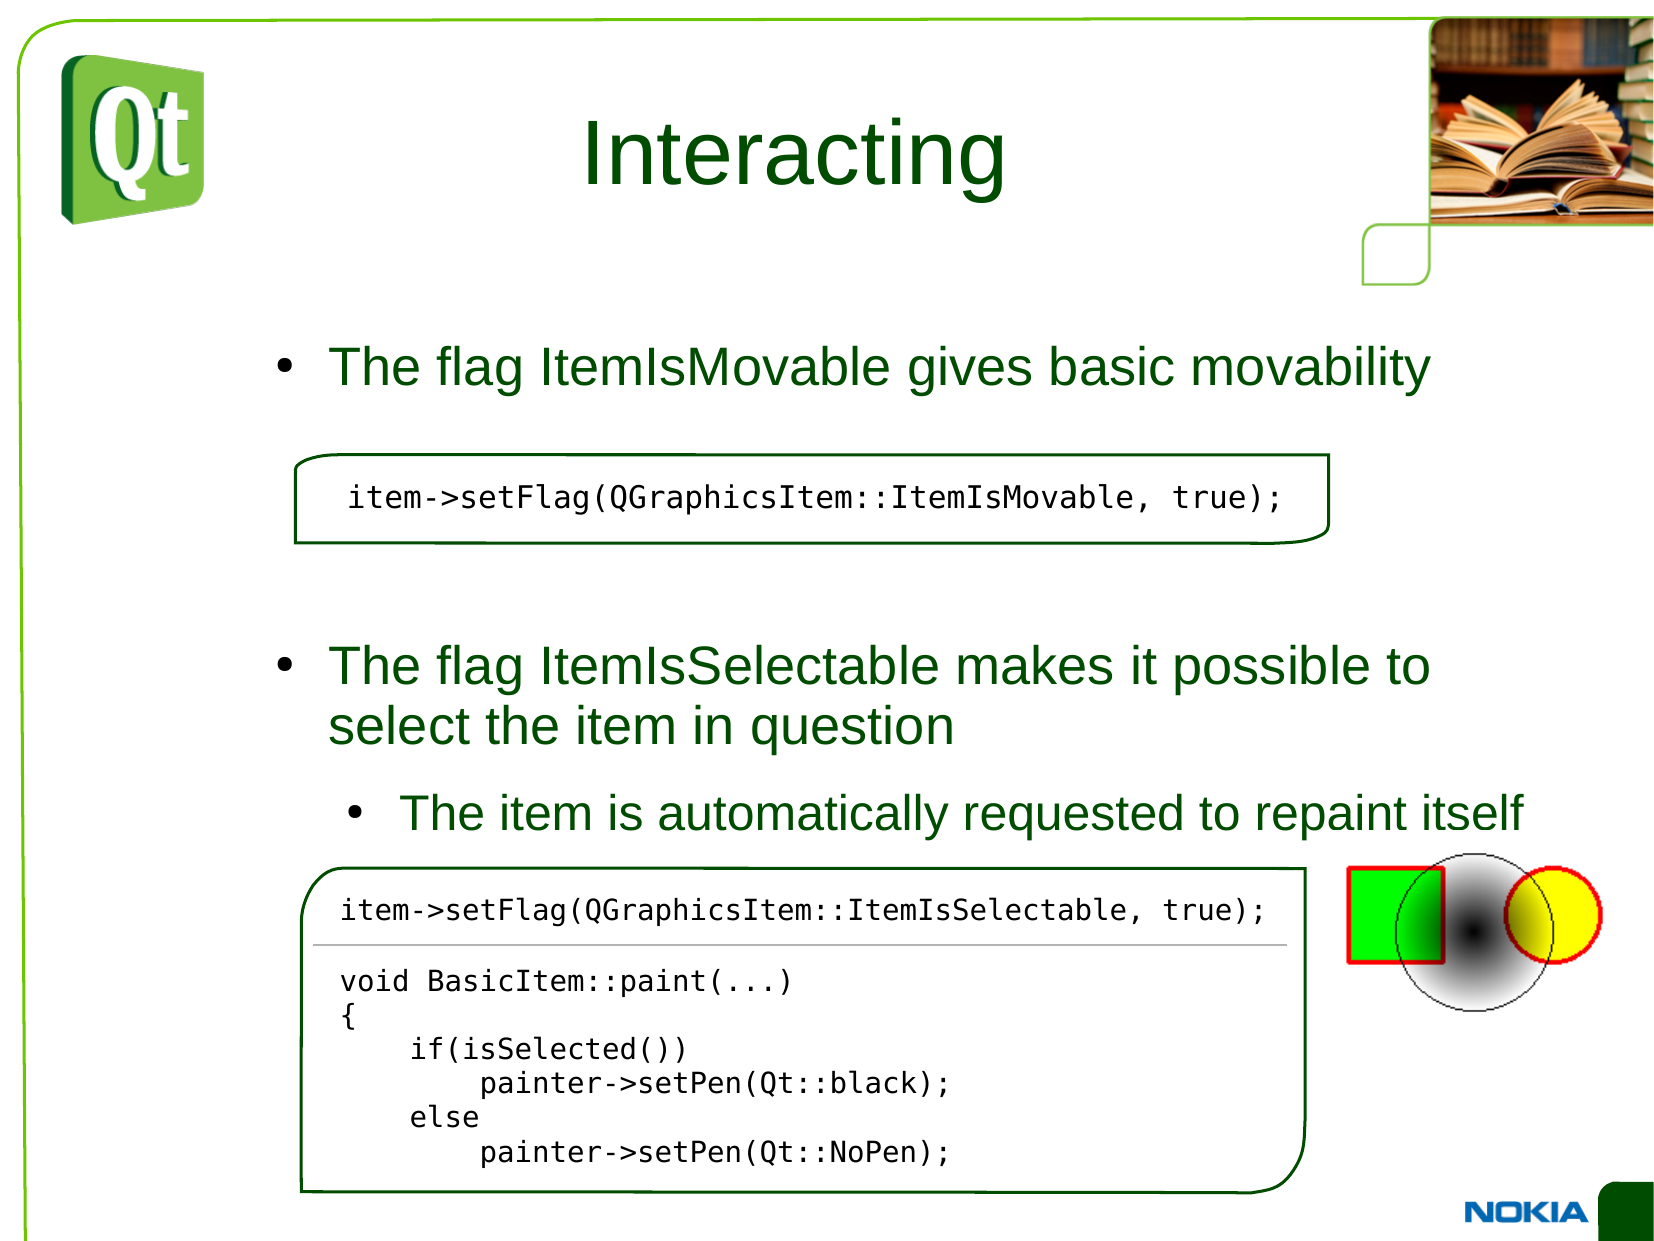

# Interacting
The flag ItemIsMovable gives basic movability
The flag ItemIsSelectable makes it possible to select the item in question
The item is automatically requested to repaint itself
item->setFlag(QGraphicsItem::ItemIsMovable, true);
item->setFlag(QGraphicsItem::ItemIsSelectable, true);
void BasicItem::paint(...)
{
 if(isSelected())
 painter->setPen(Qt::black);
 else
 painter->setPen(Qt::NoPen);